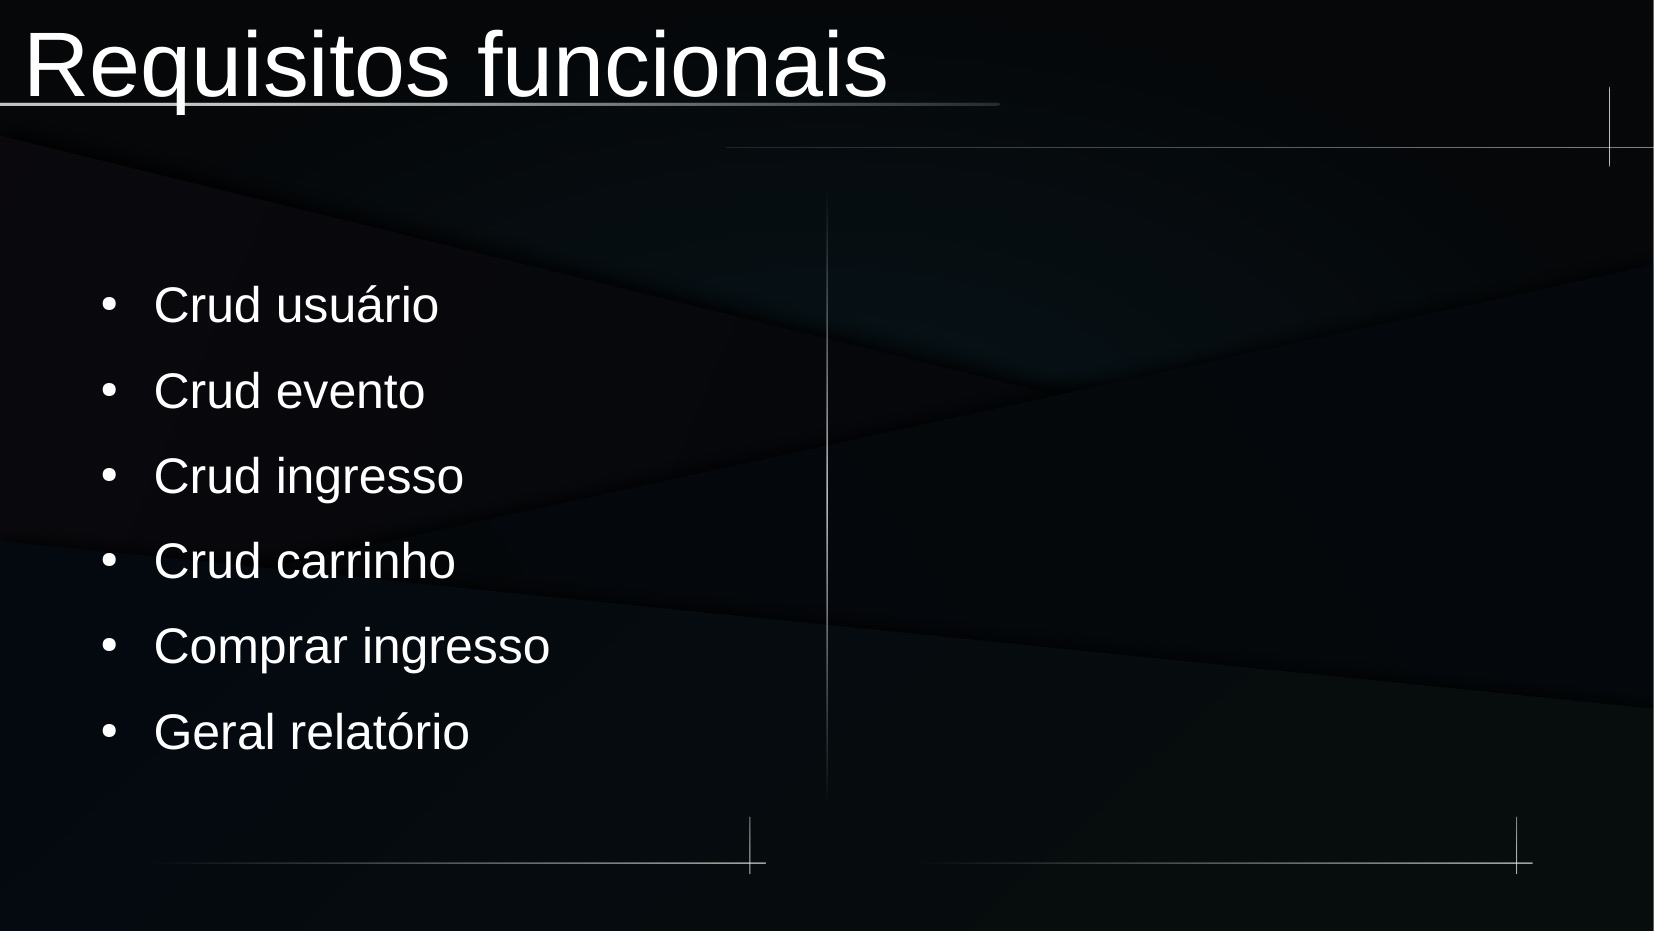

# Requisitos funcionais
Crud usuário
Crud evento
Crud ingresso
Crud carrinho
Comprar ingresso
Geral relatório